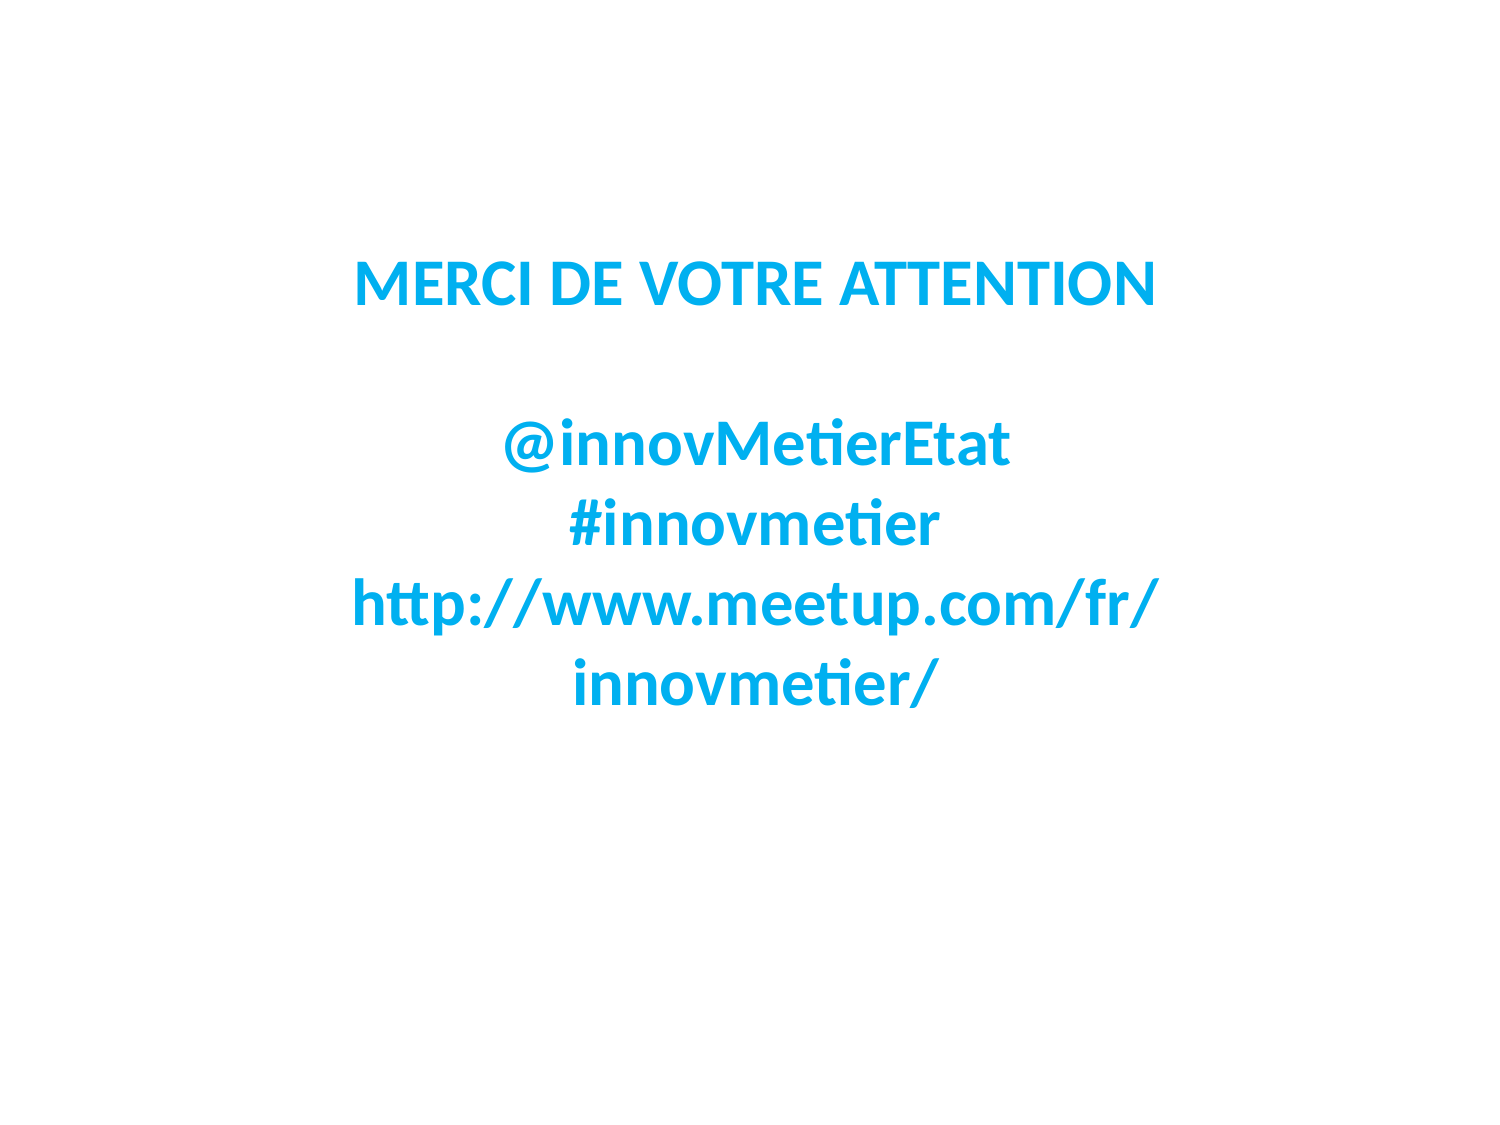

#
MERCI DE VOTRE ATTENTION
@innovMetierEtat
#innovmetier
http://www.meetup.com/fr/innovmetier/